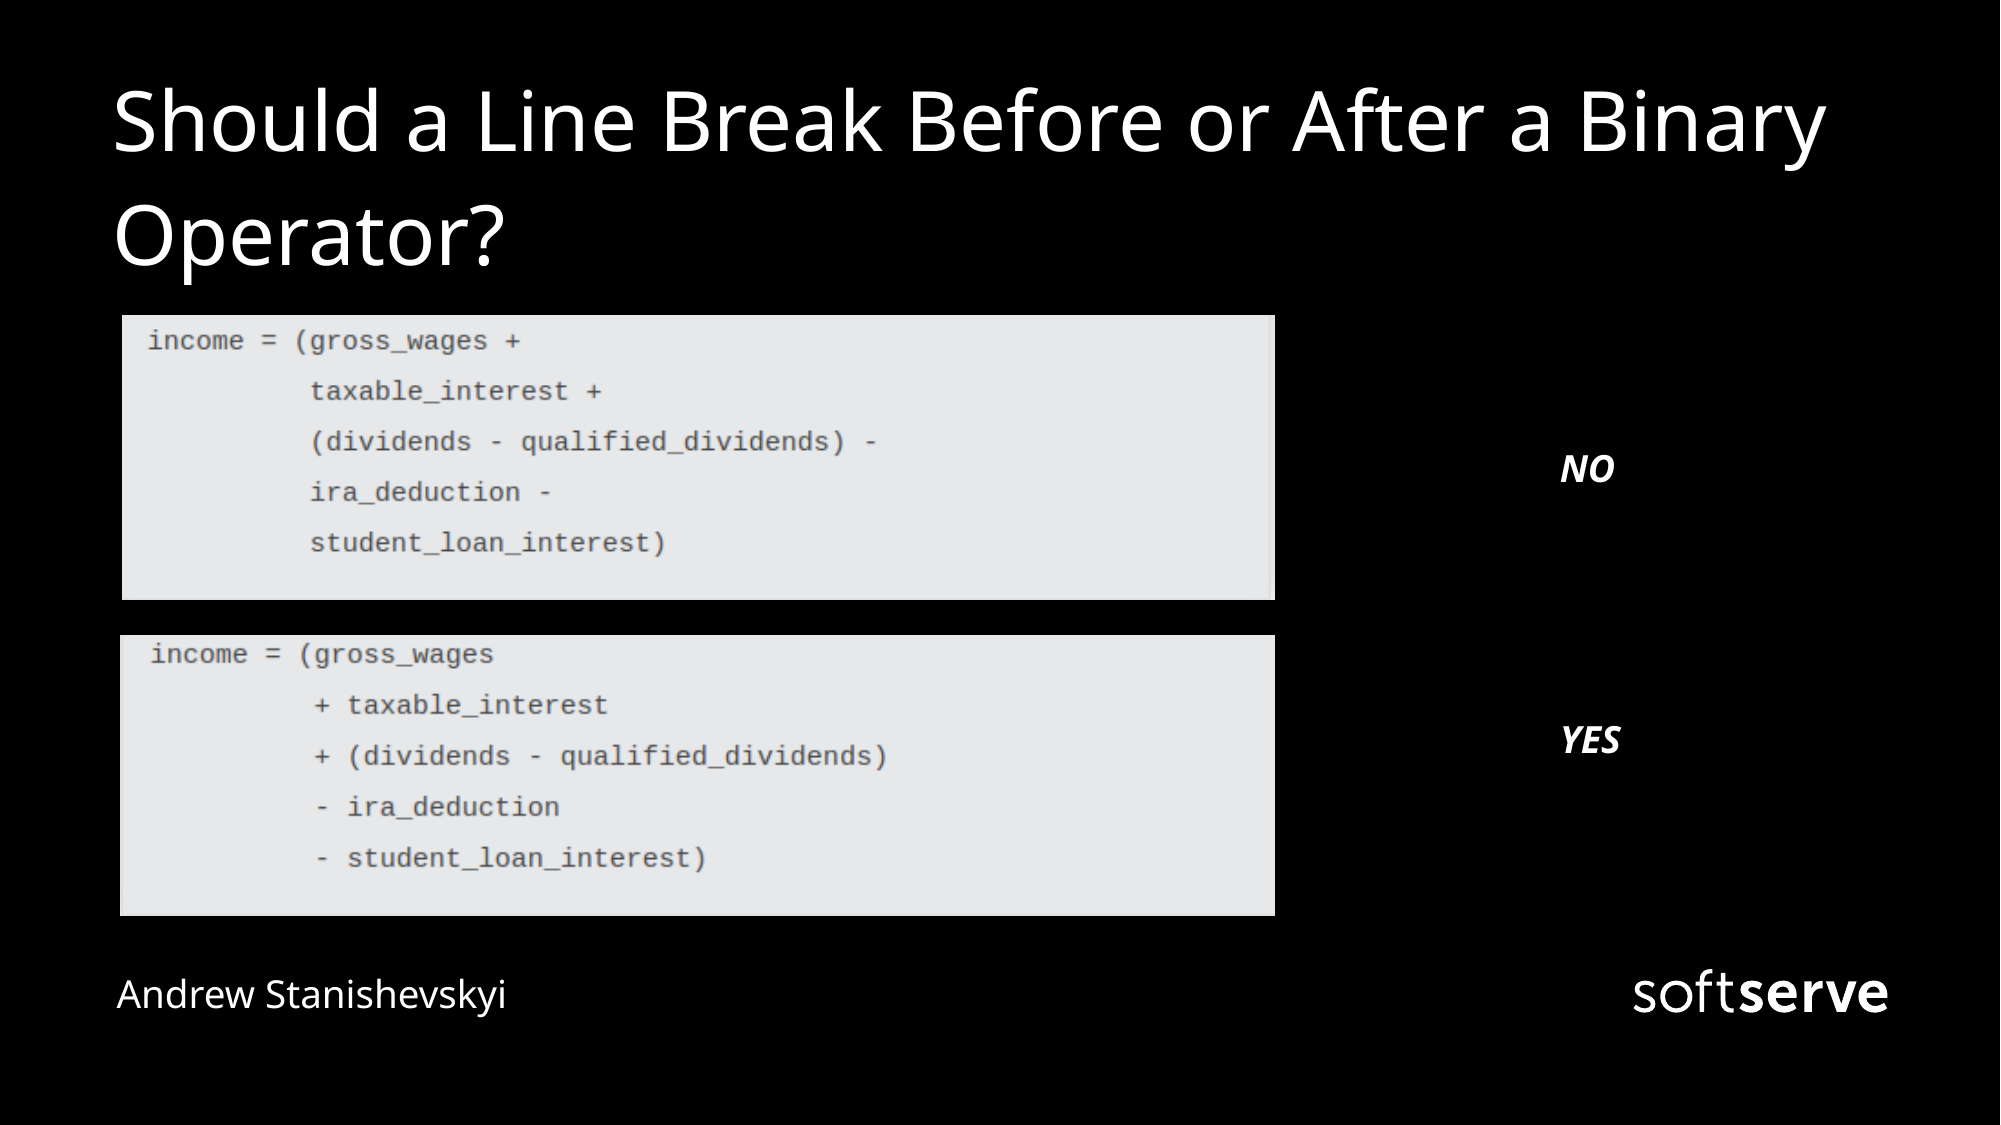

# Should a Line Break Before or After a Binary Operator?
NO
YES
 Andrew Stanishevskyi